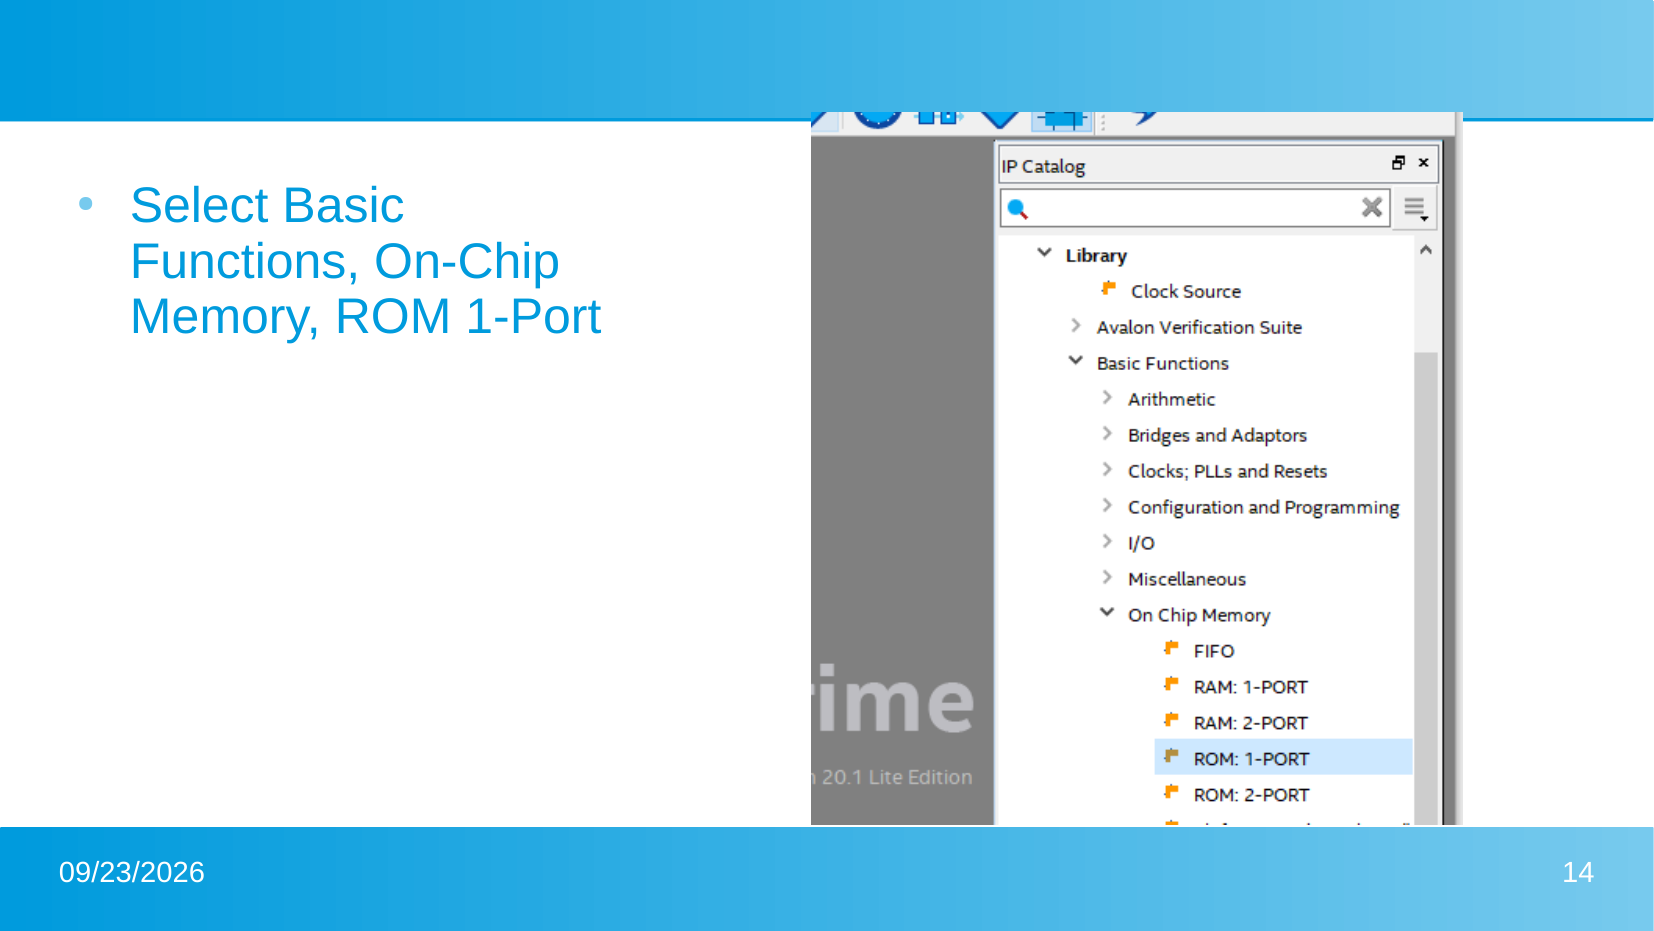

#
Select Basic Functions, On-Chip Memory, ROM 1-Port
14